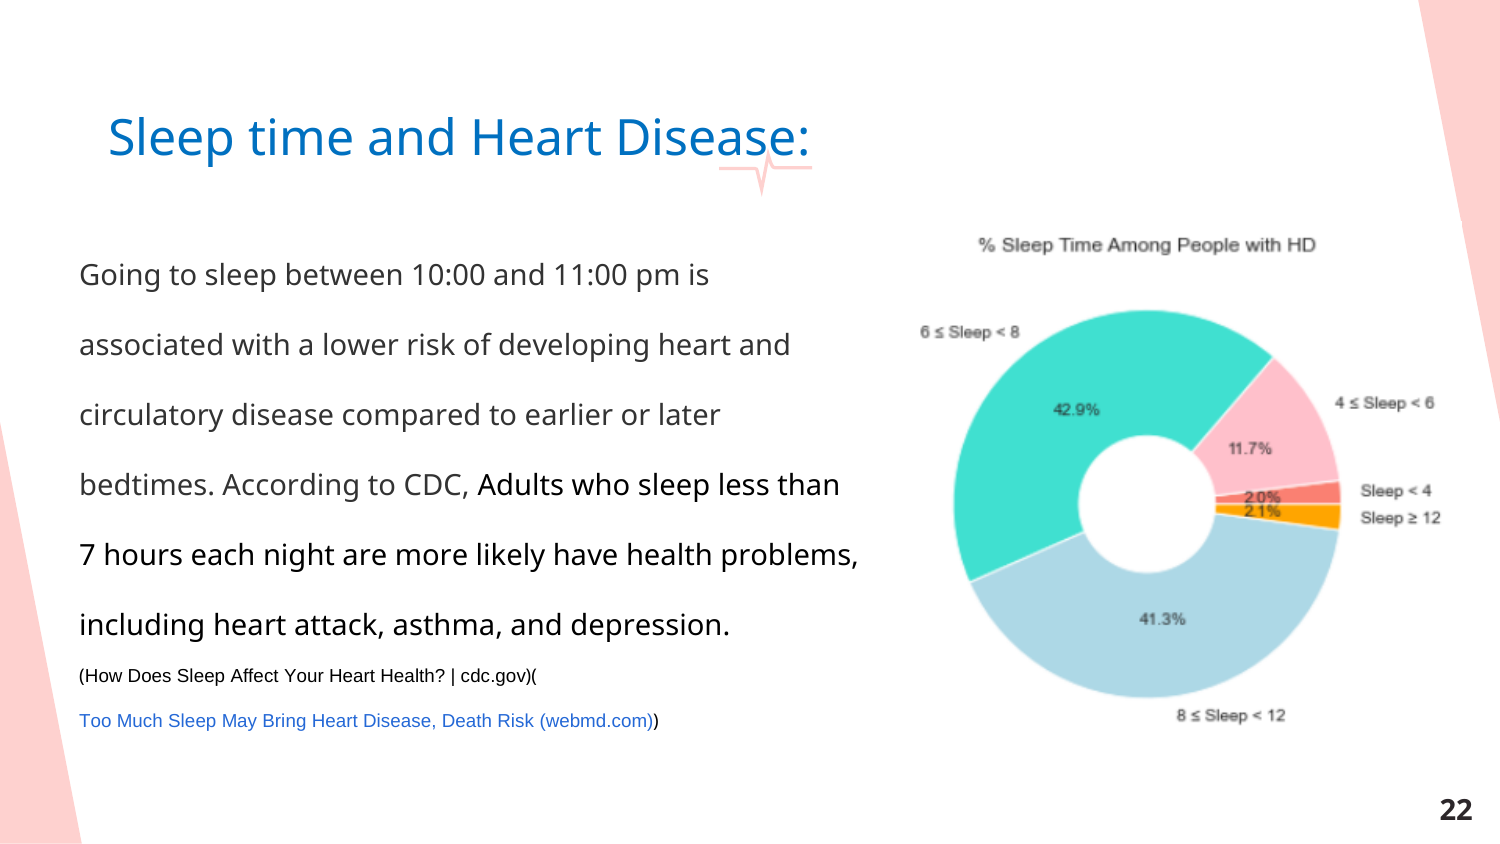

# Sleep time and Heart Disease:
Going to sleep between 10:00 and 11:00 pm is associated with a lower risk of developing heart and circulatory disease compared to earlier or later bedtimes. According to CDC, Adults who sleep less than 7 hours each night are more likely have health problems, including heart attack, asthma, and depression.
(How Does Sleep Affect Your Heart Health? | cdc.gov)(Too Much Sleep May Bring Heart Disease, Death Risk (webmd.com))
22